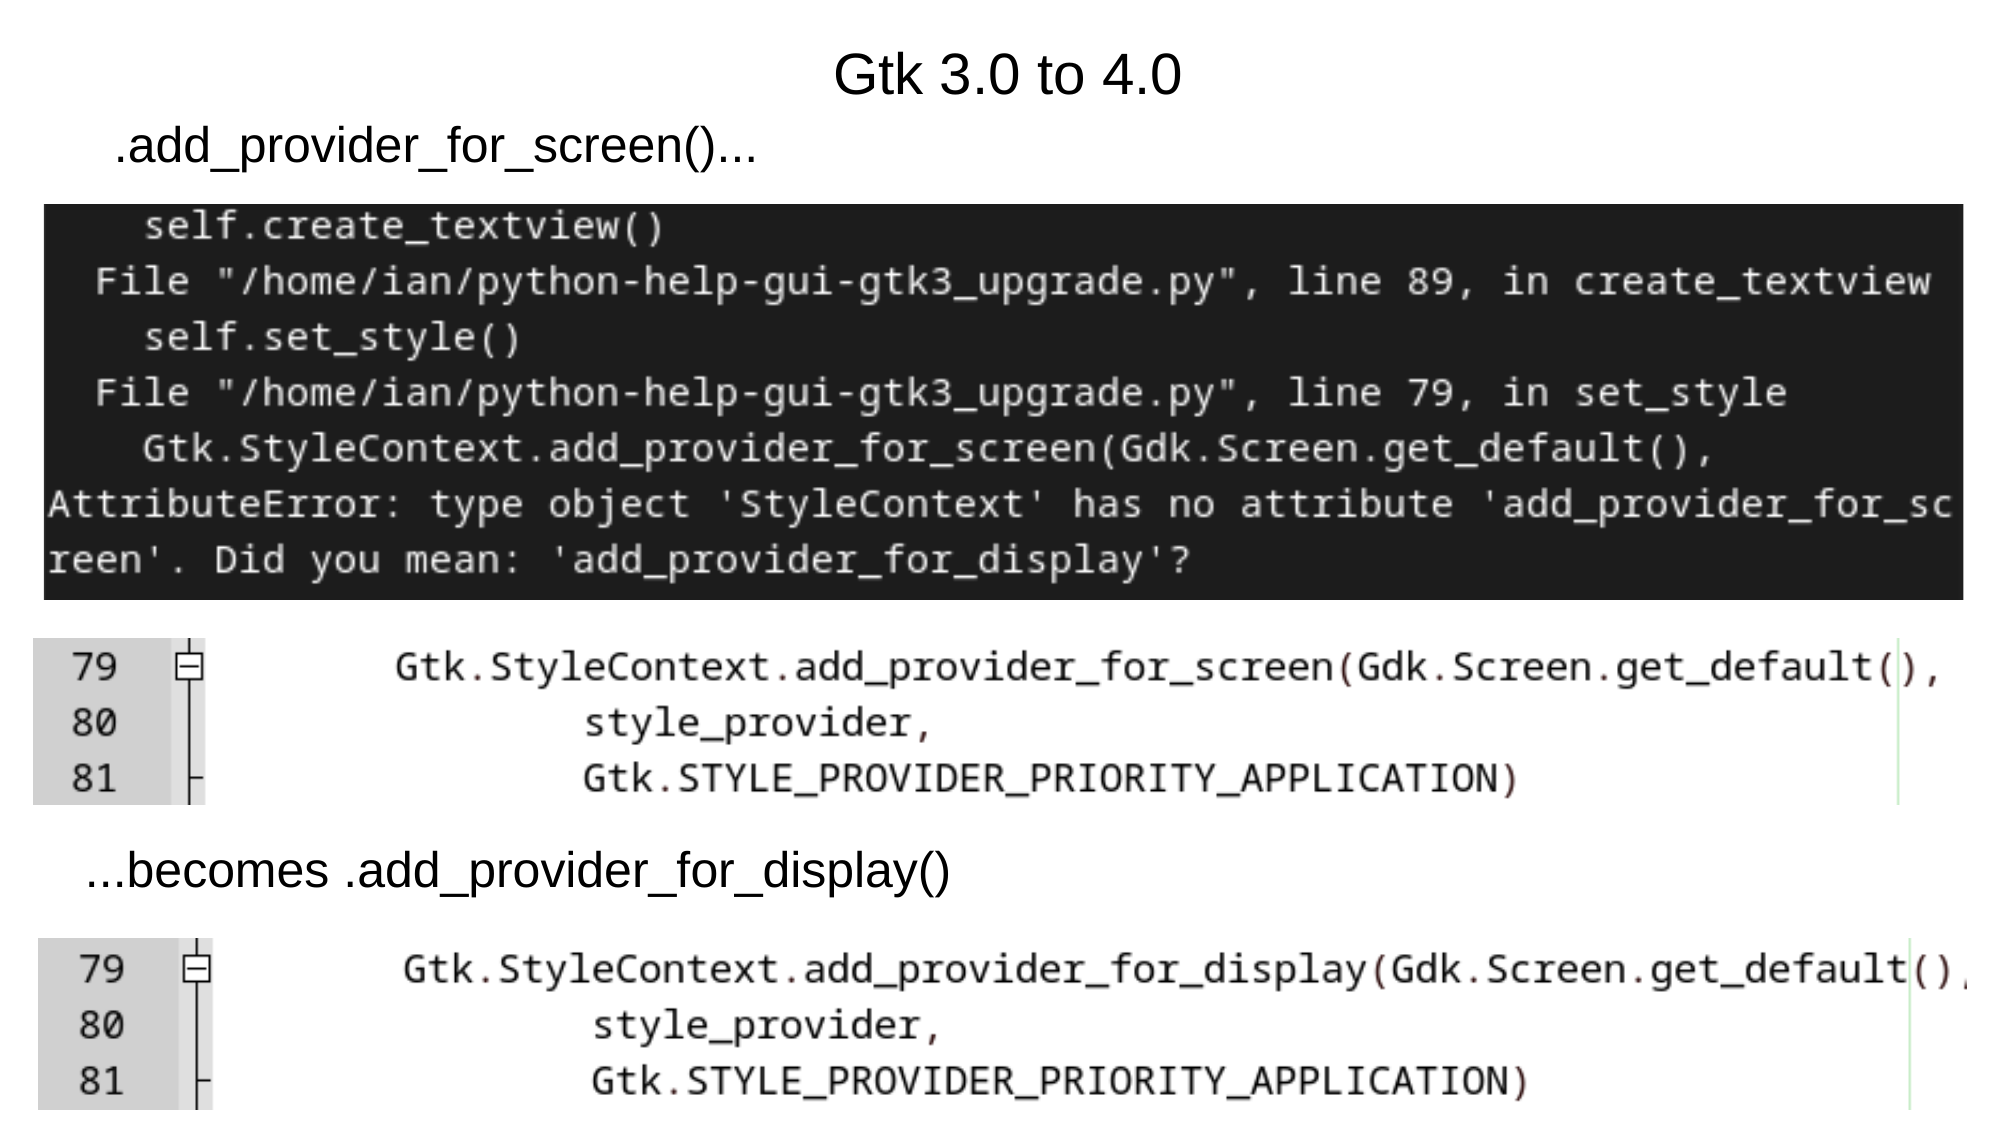

# Gtk 3.0 to 4.0
.add_provider_for_screen()...
...becomes .add_provider_for_display()